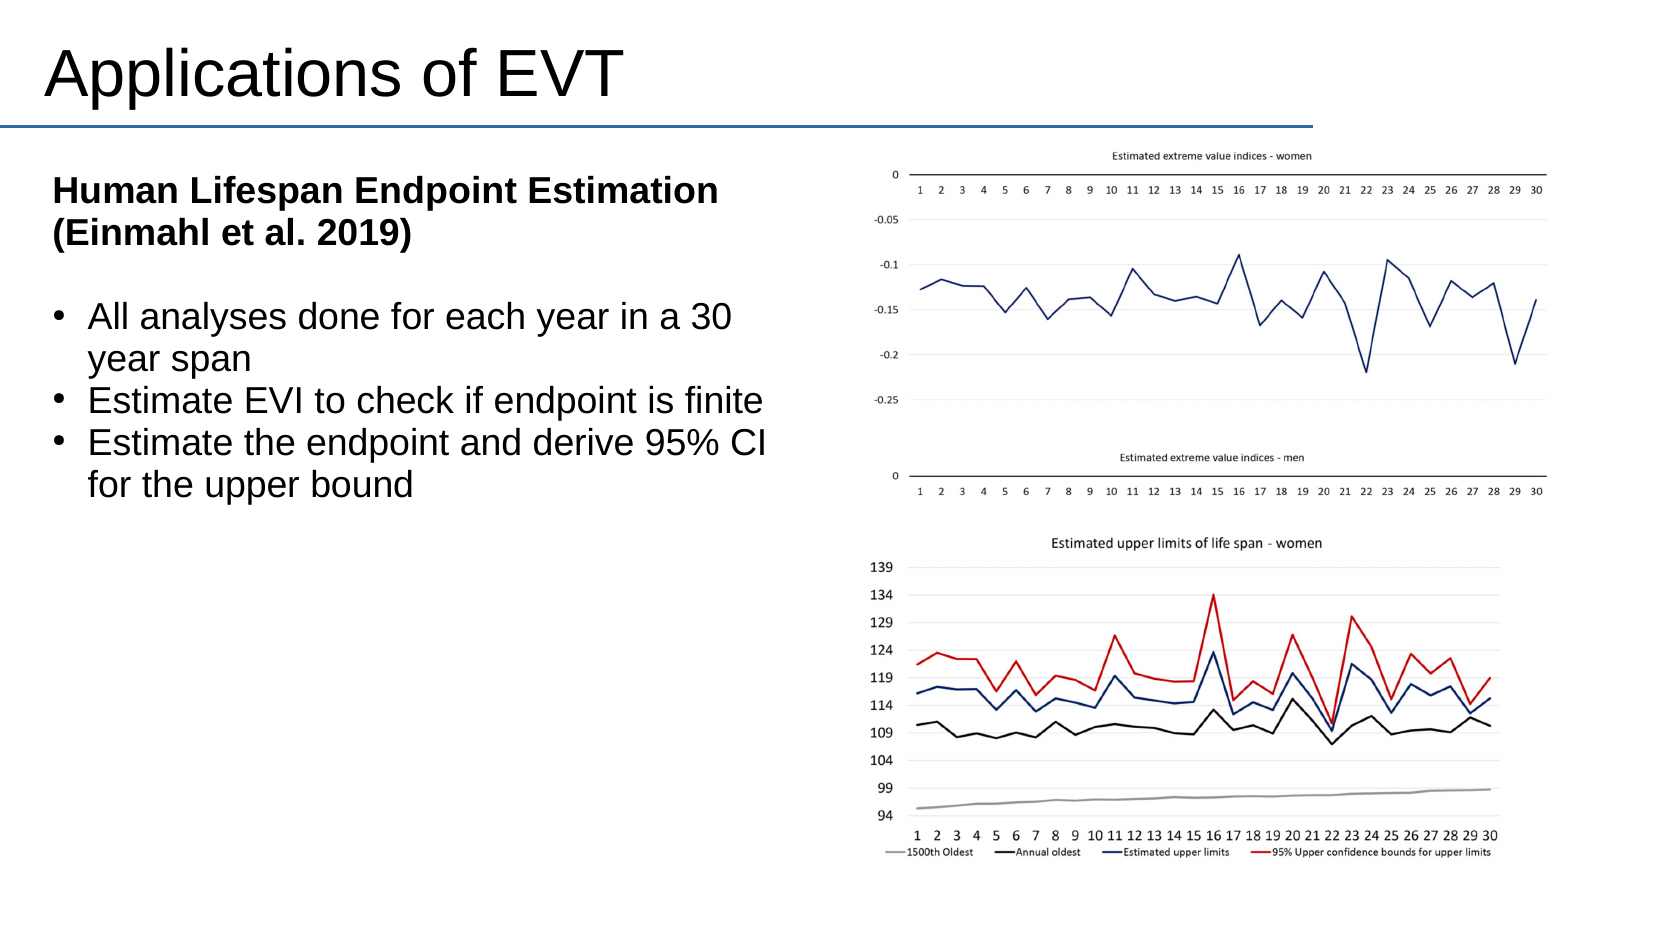

# Applications of EVT
Human Lifespan Endpoint Estimation (Einmahl et al. 2019)
All analyses done for each year in a 30 year span
Estimate EVI to check if endpoint is finite
Estimate the endpoint and derive 95% CI for the upper bound